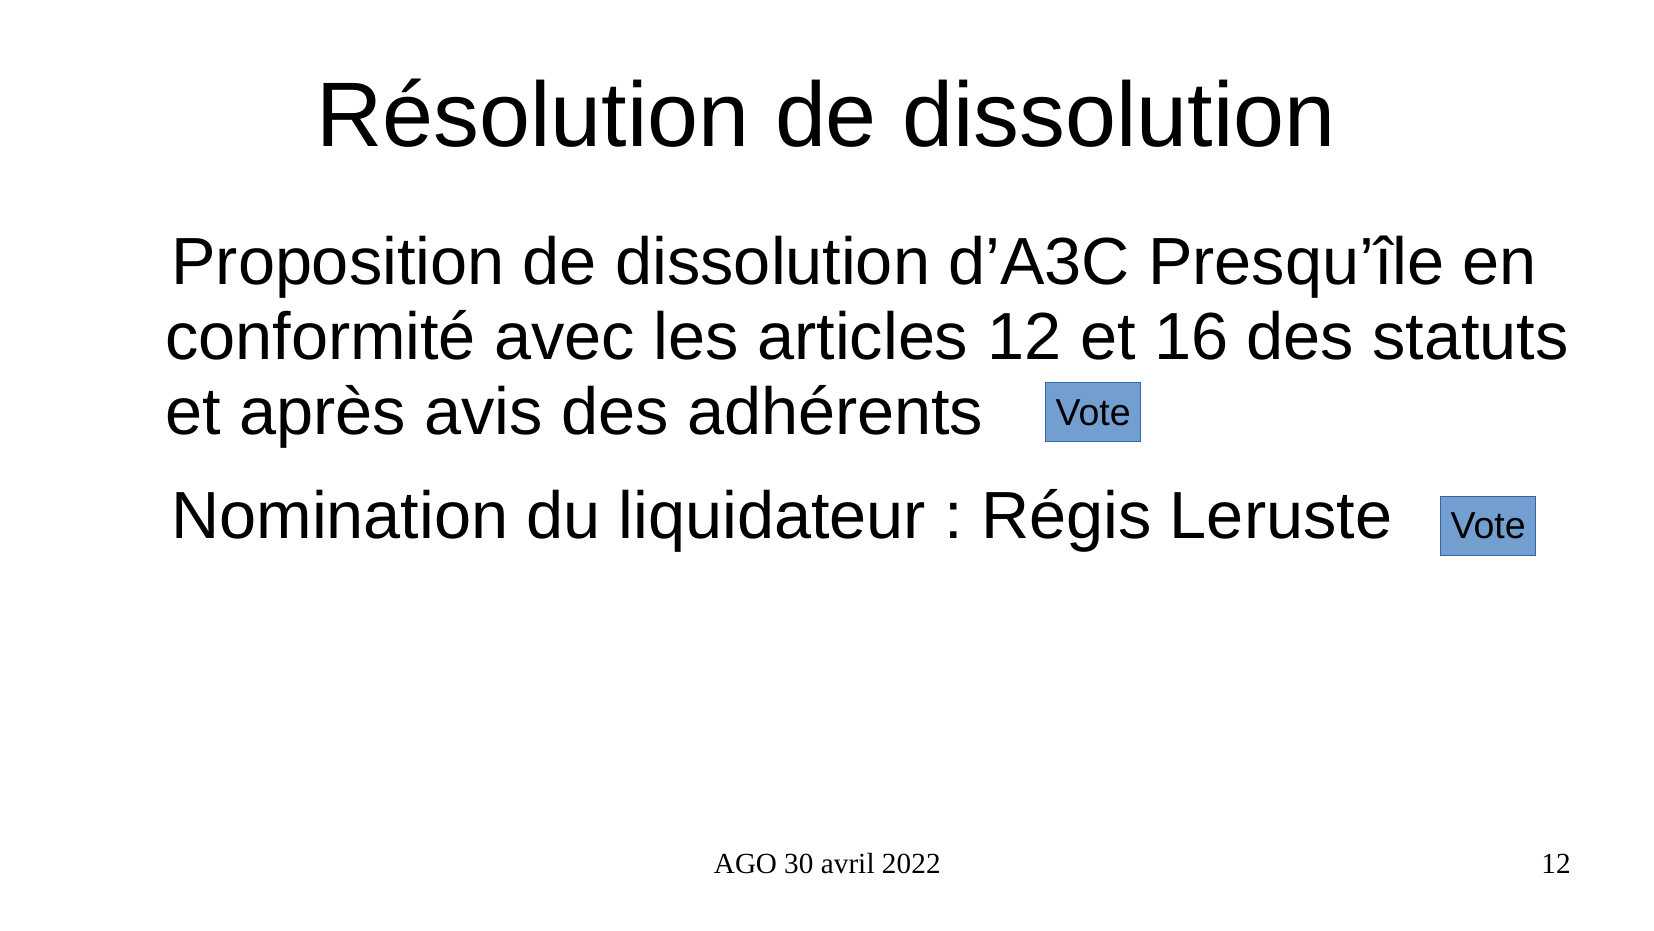

# Résolution de dissolution
Proposition de dissolution d’A3C Presqu’île en conformité avec les articles 12 et 16 des statuts et après avis des adhérents
Nomination du liquidateur : Régis Leruste
Vote
Vote
AGO 30 avril 2022
12